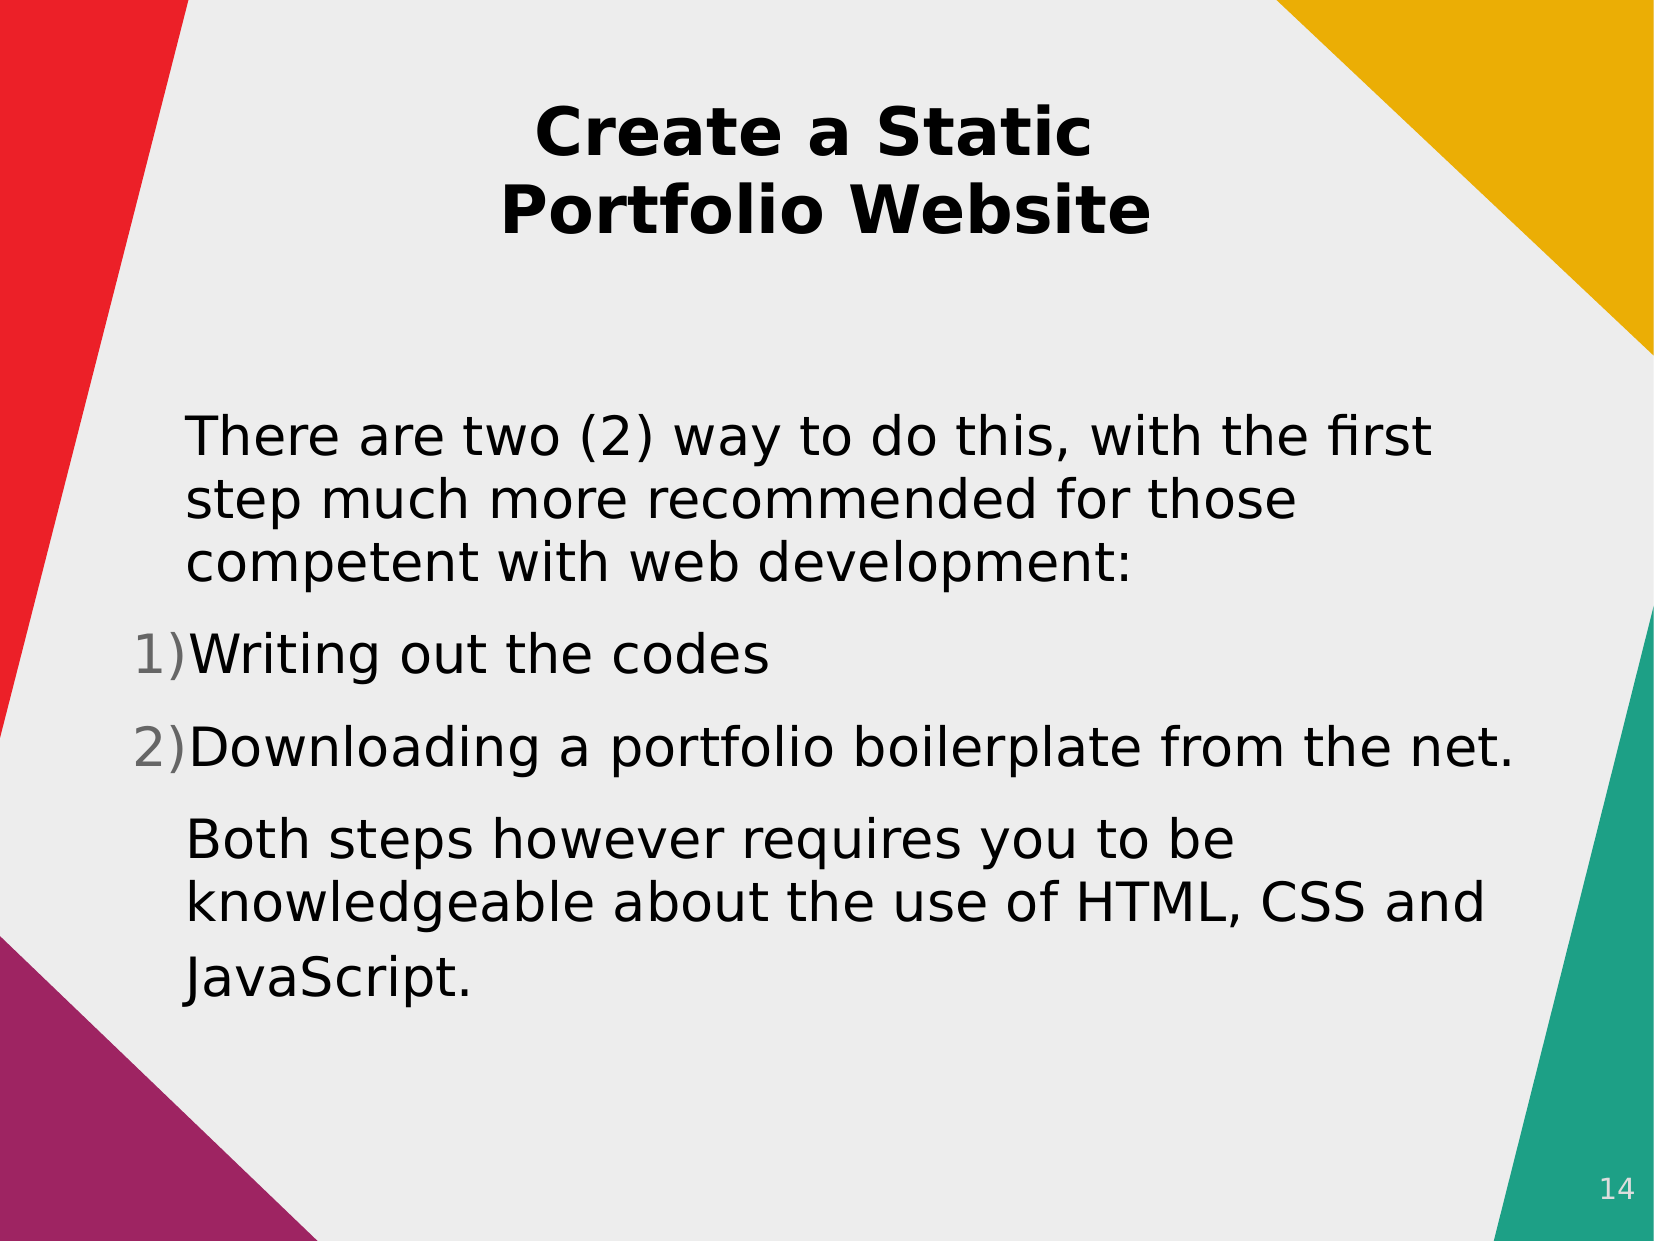

# Create a Static Portfolio Website
There are two (2) way to do this, with the first step much more recommended for those competent with web development:
Writing out the codes
Downloading a portfolio boilerplate from the net.
Both steps however requires you to be knowledgeable about the use of HTML, CSS and JavaScript.
14